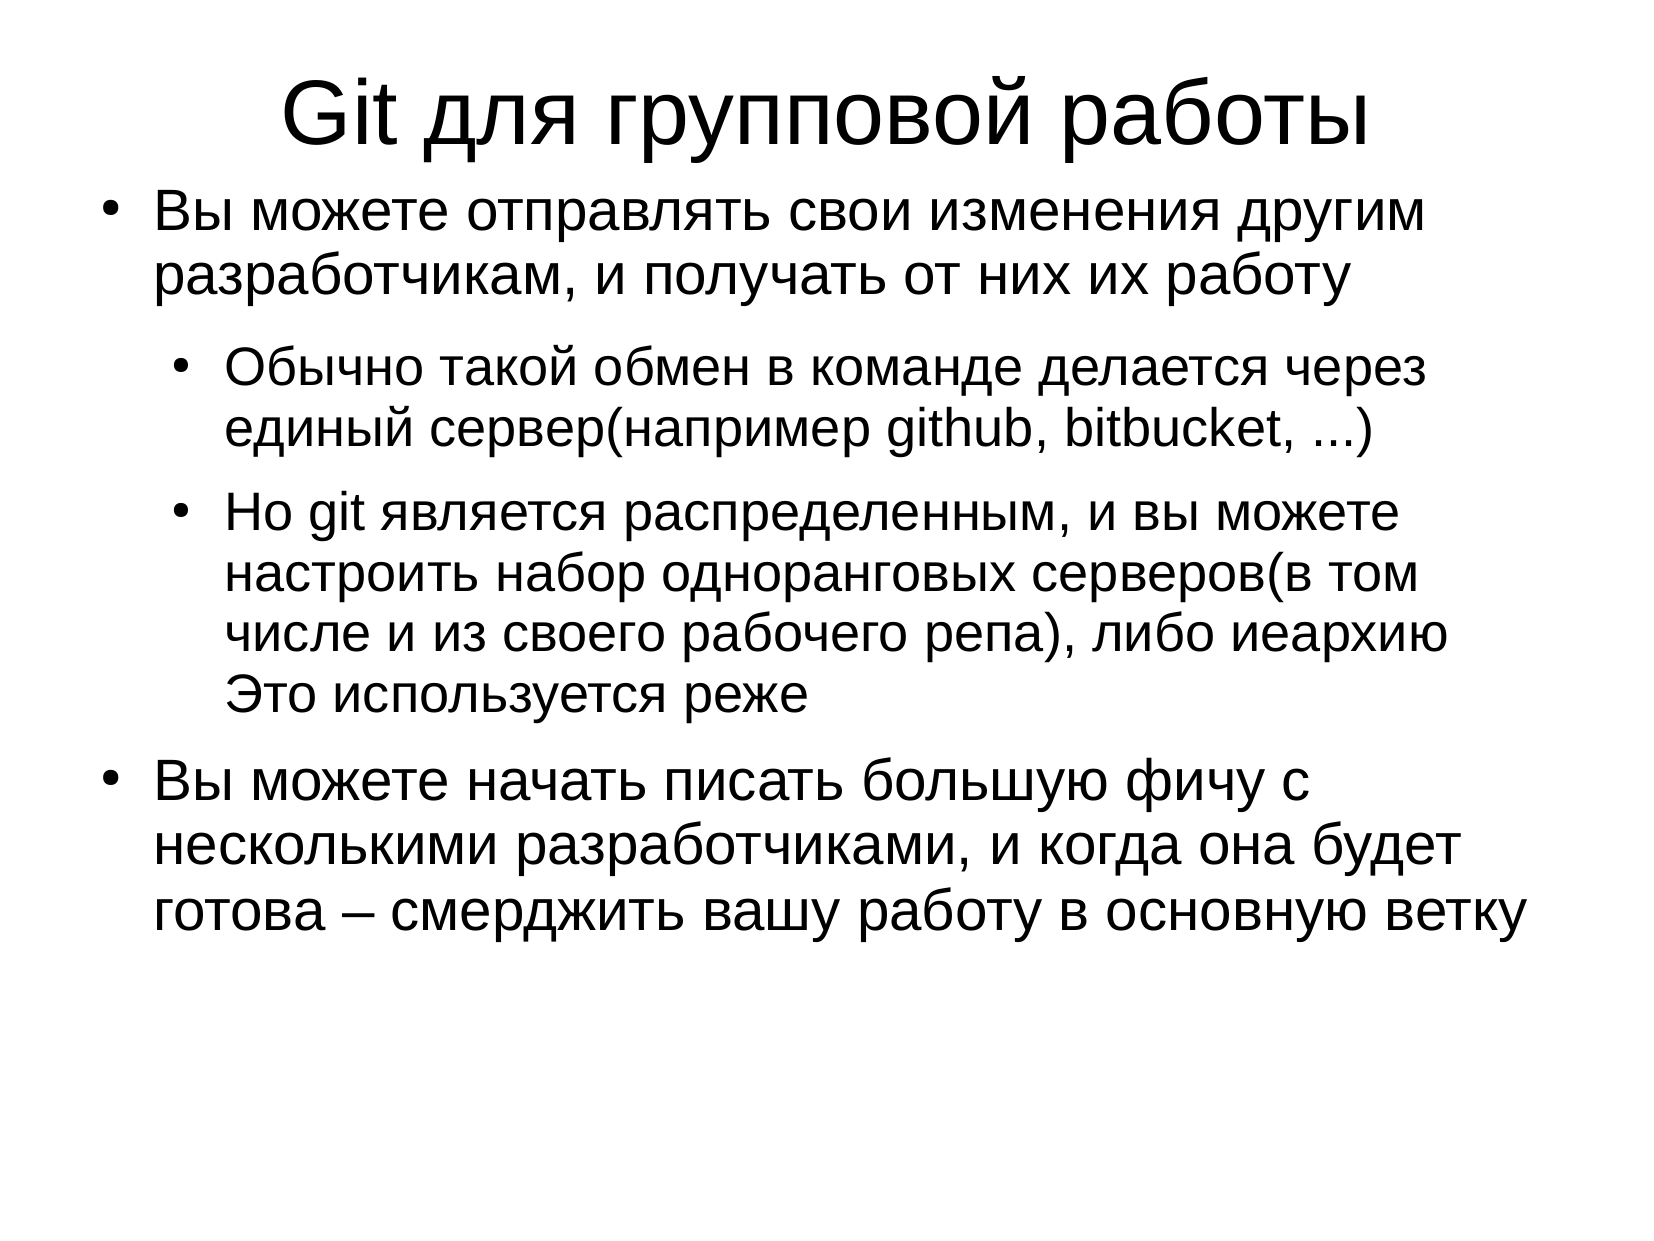

# Git для групповой работы
Вы можете отправлять свои изменения другим разработчикам, и получать от них их работу
Обычно такой обмен в команде делается через единый сервер(например github, bitbucket, ...)
Но git является распределенным, и вы можете настроить набор одноранговых серверов(в том числе и из своего рабочего репа), либо иеархию
Это используется реже
Вы можете начать писать большую фичу с несколькими разработчиками, и когда она будет готова – смерджить вашу работу в основную ветку